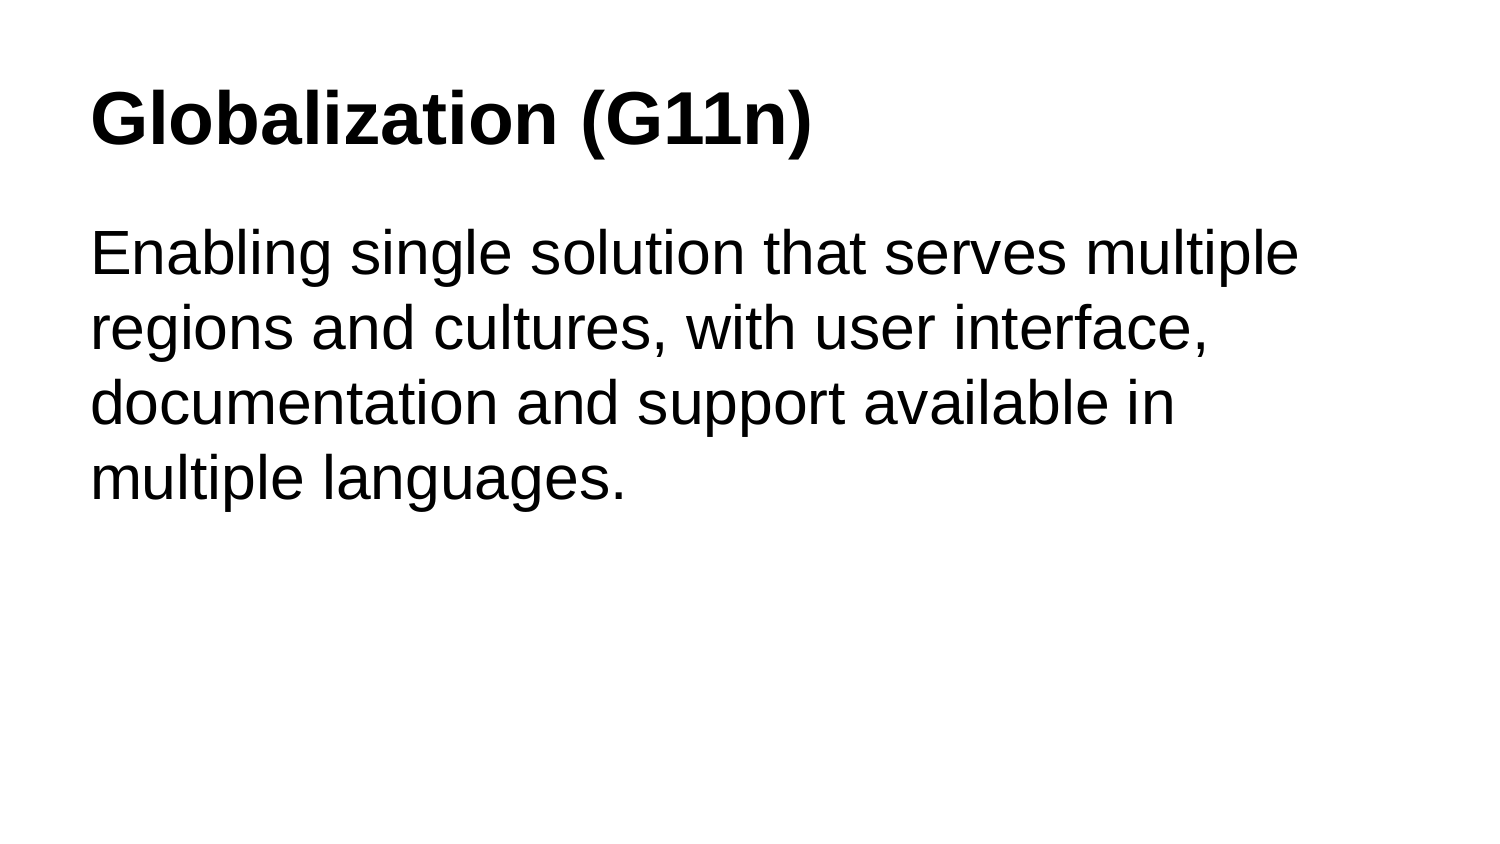

# Globalization (G11n)
Enabling single solution that serves multiple regions and cultures, with user interface, documentation and support available in 	multiple languages.